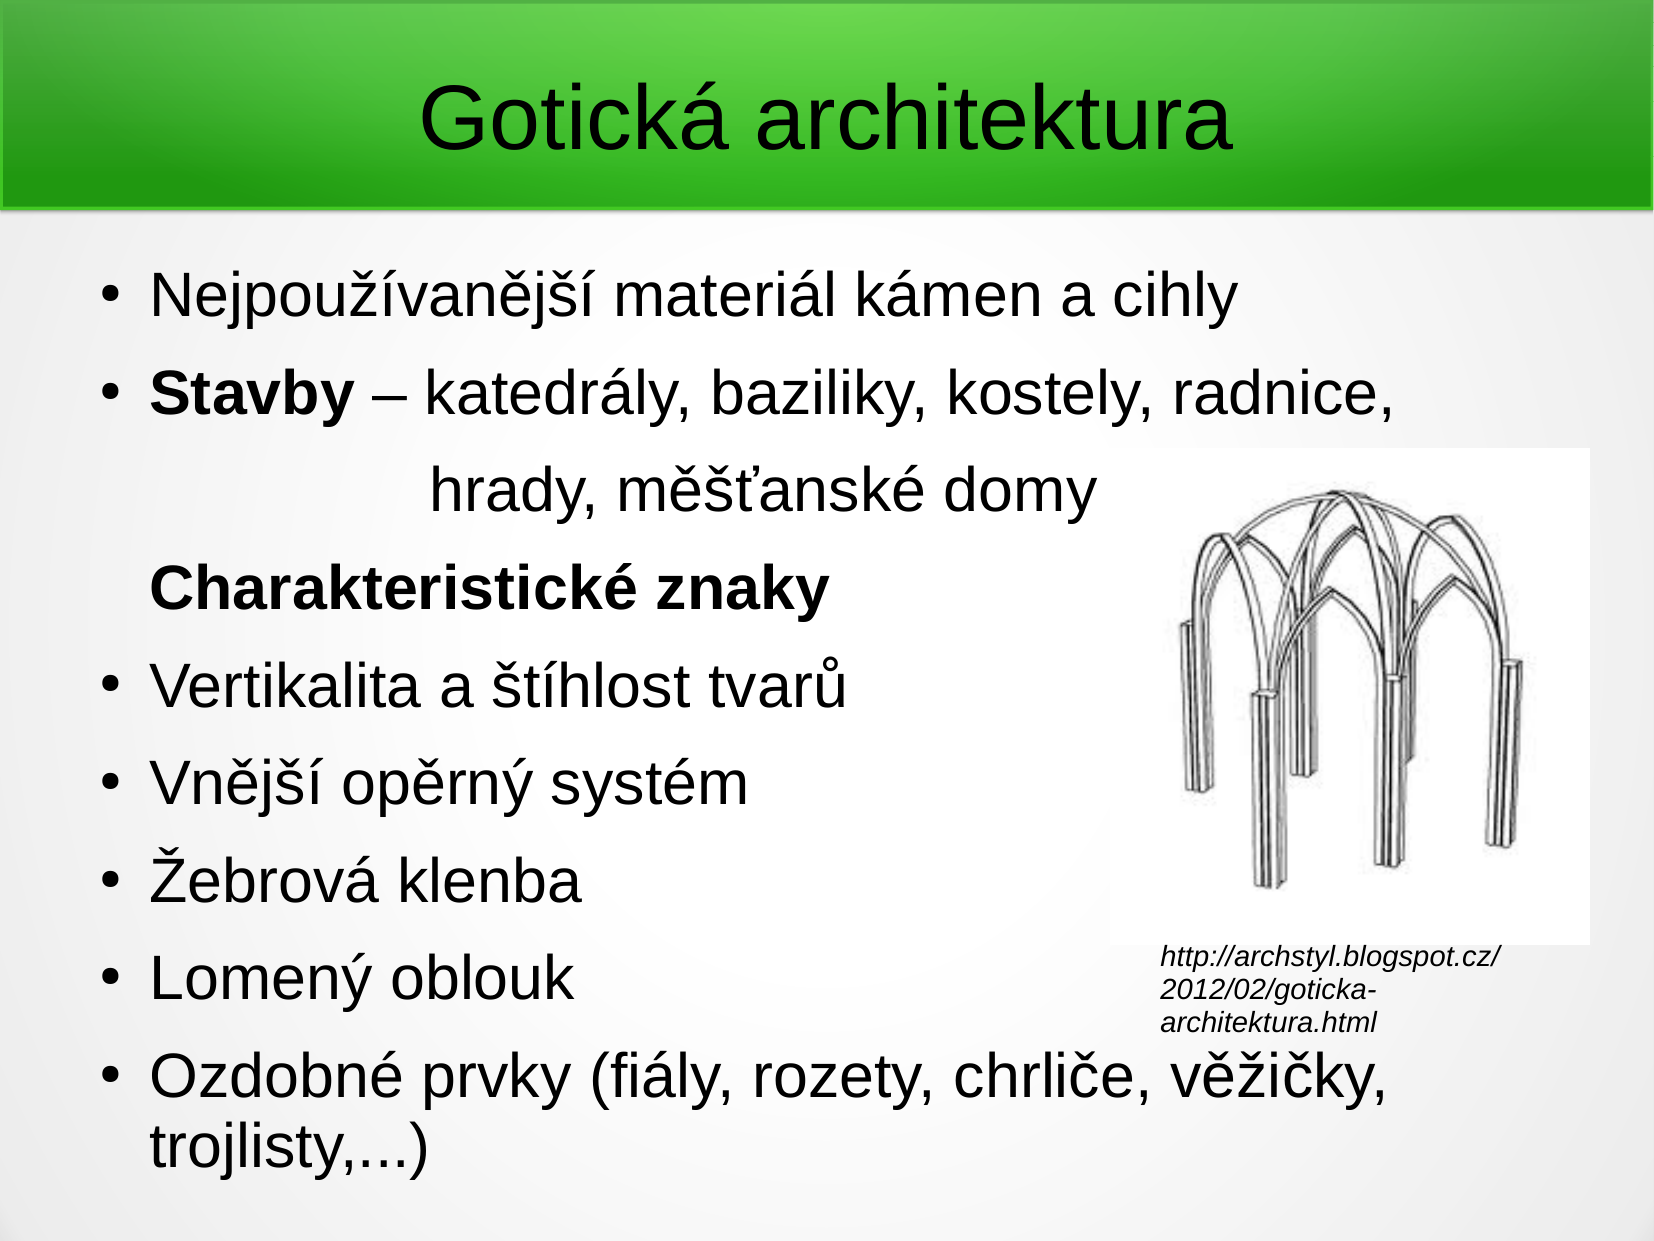

# Gotická architektura
Nejpoužívanější materiál kámen a cihly
Stavby – katedrály, baziliky, kostely, radnice,
 hrady, měšťanské domy
Charakteristické znaky
Vertikalita a štíhlost tvarů
Vnější opěrný systém
Žebrová klenba
Lomený oblouk
Ozdobné prvky (fiály, rozety, chrliče, věžičky, trojlisty,...)
http://archstyl.blogspot.cz/2012/02/goticka-architektura.html